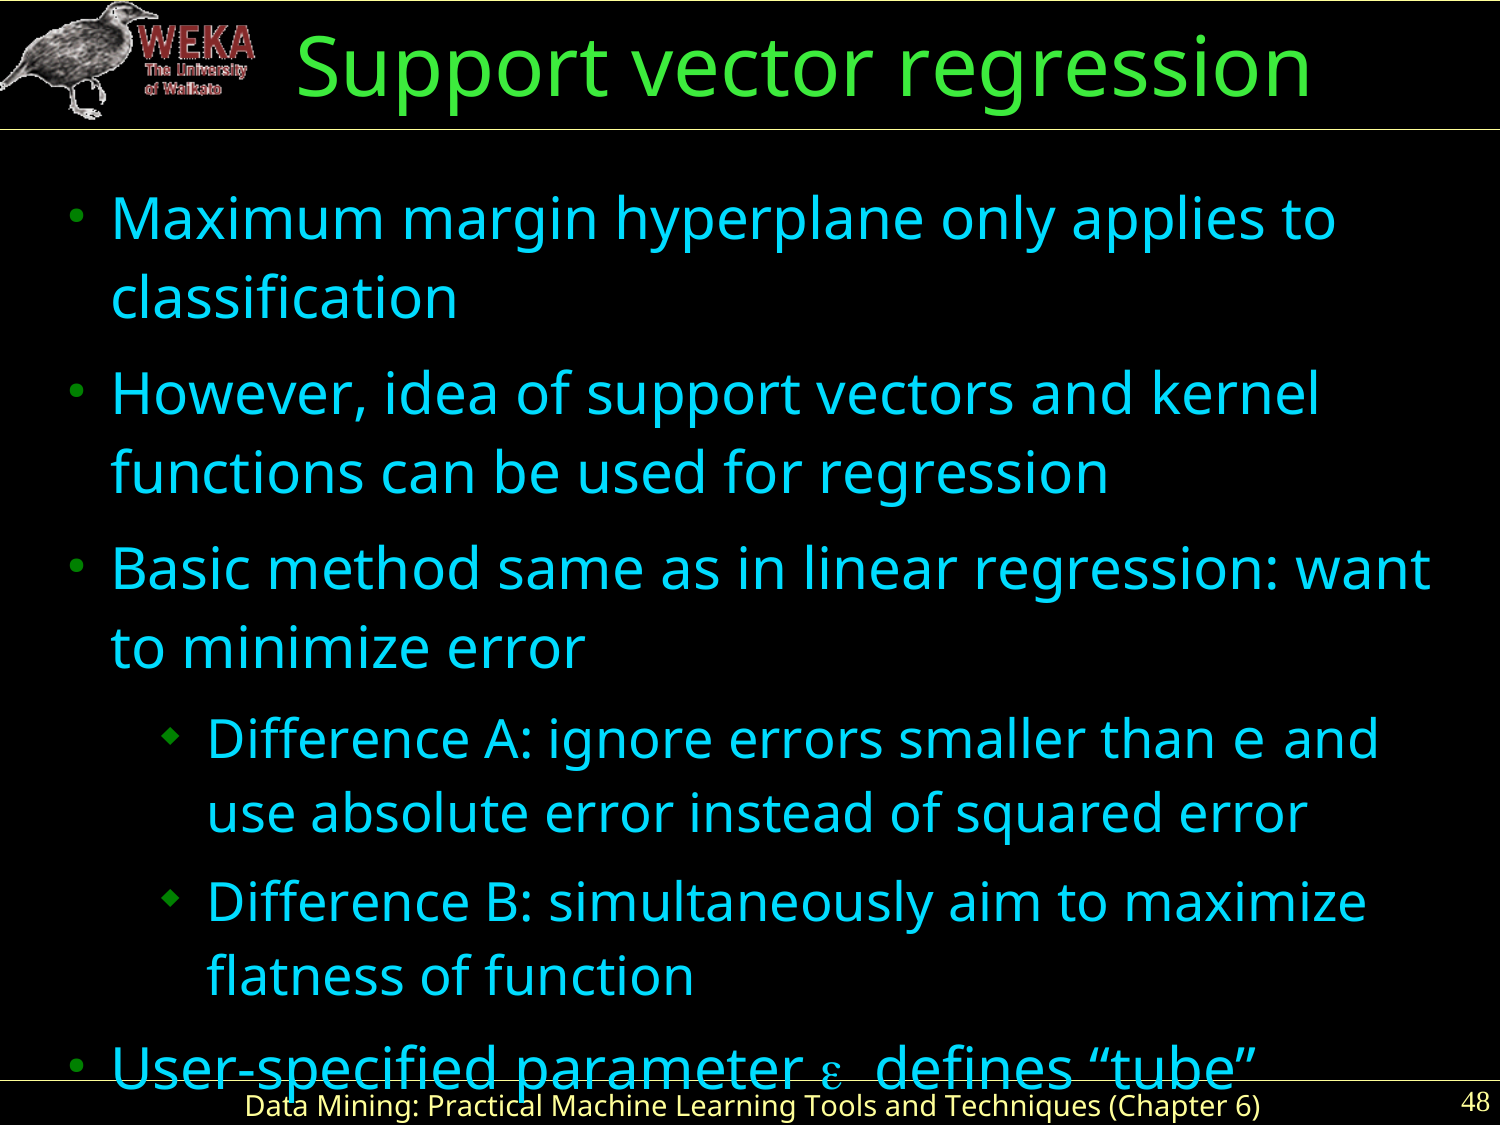

# Support vector regression
Maximum margin hyperplane only applies to classification
However, idea of support vectors and kernel functions can be used for regression
Basic method same as in linear regression: want to minimize error
Difference A: ignore errors smaller than e and use absolute error instead of squared error
Difference B: simultaneously aim to maximize flatness of function
User-specified parameter e defines “tube”
Data Mining: Practical Machine Learning Tools and Techniques (Chapter 6)
48